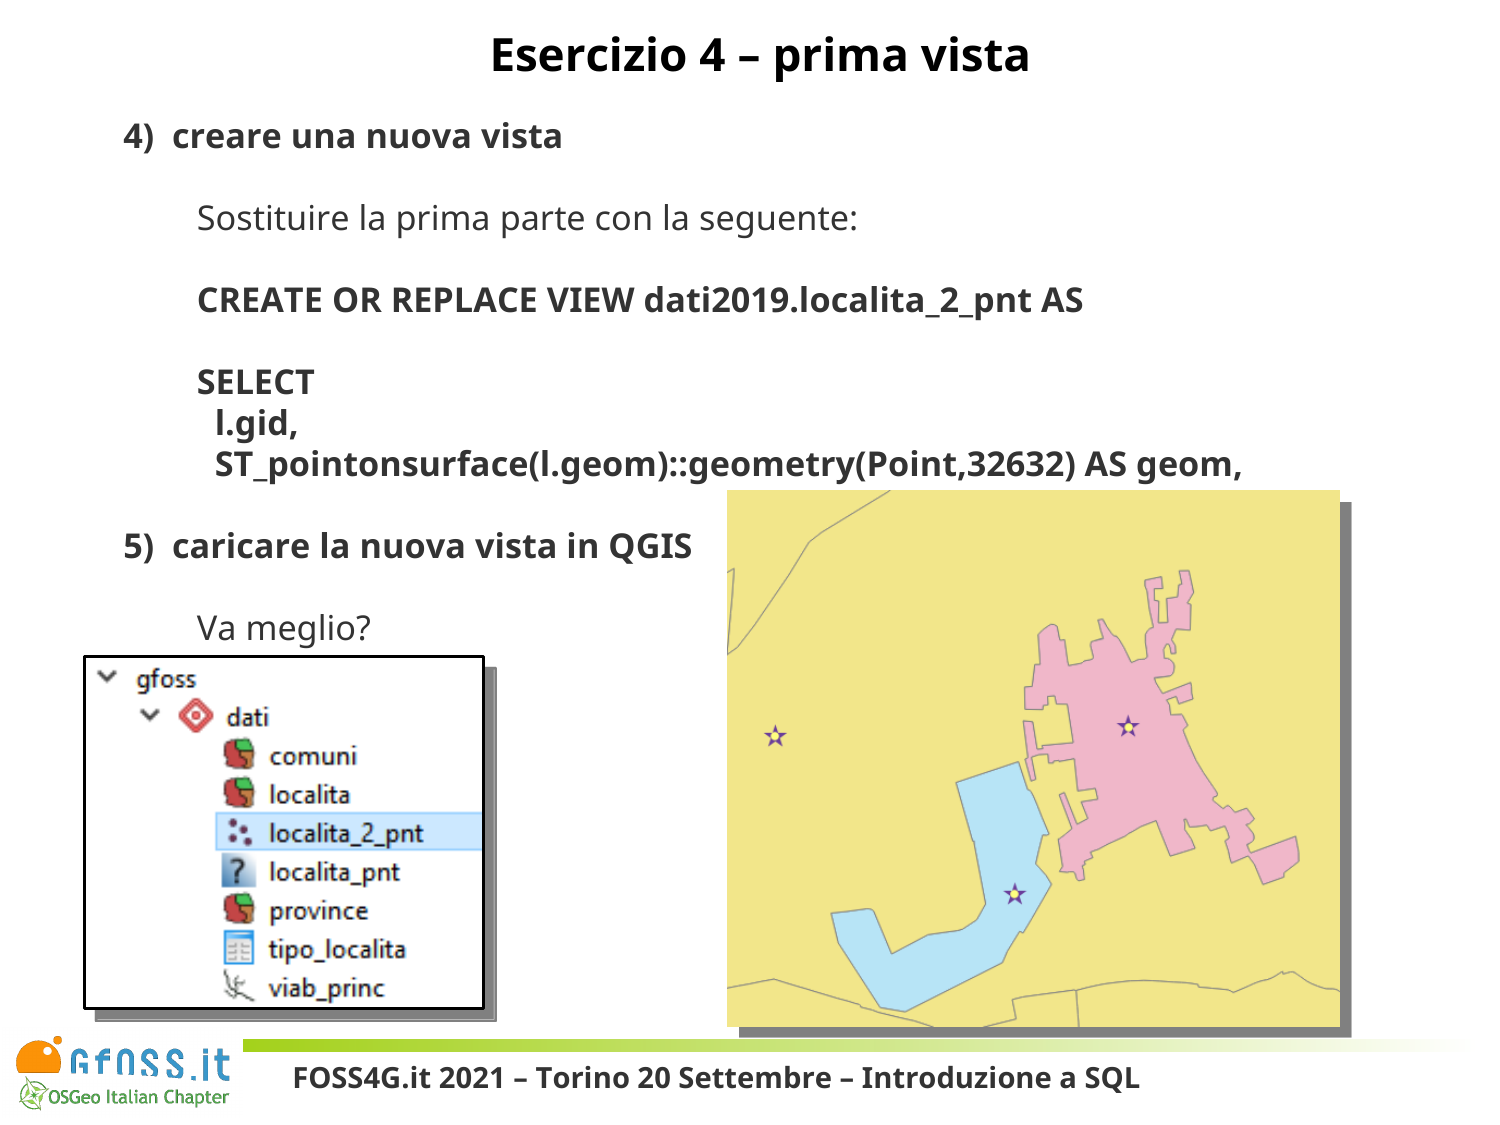

# Esercizio 4 – prima vista
4) creare una nuova vista
Sostituire la prima parte con la seguente:
CREATE OR REPLACE VIEW dati2019.localita_2_pnt AS
SELECT
 l.gid,
 ST_pointonsurface(l.geom)::geometry(Point,32632) AS geom,
5) caricare la nuova vista in QGIS
Va meglio?